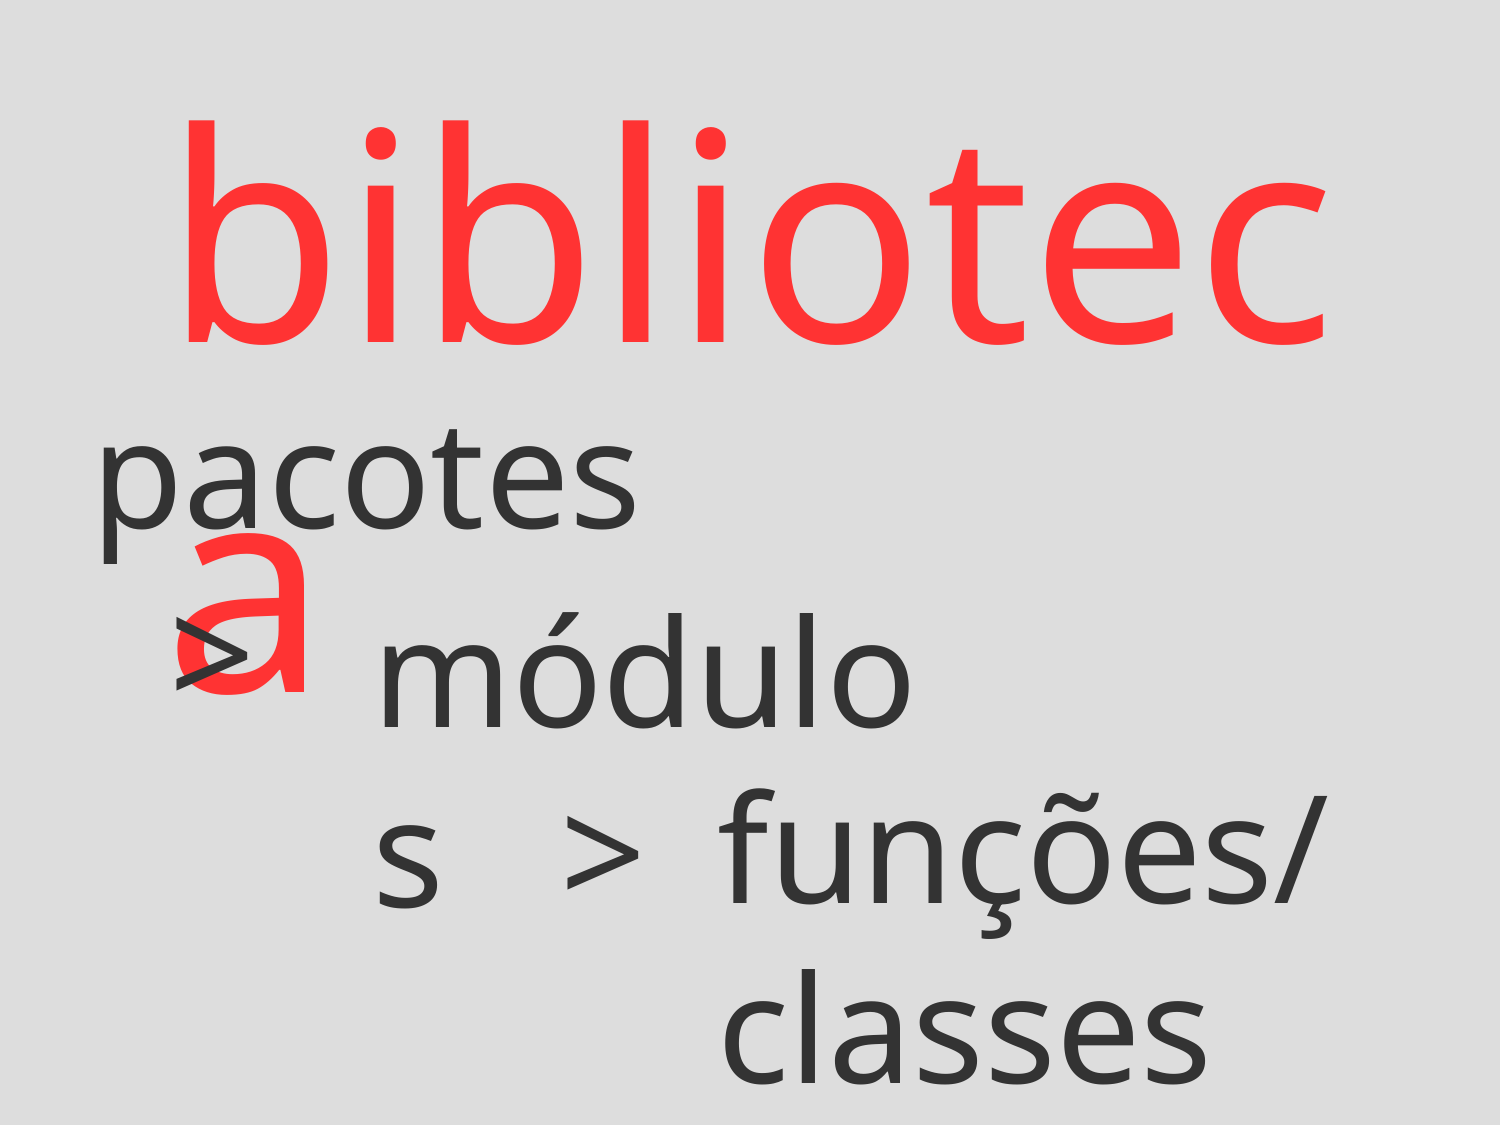

# biblioteca
pacotes >
módulos >
funções/classes